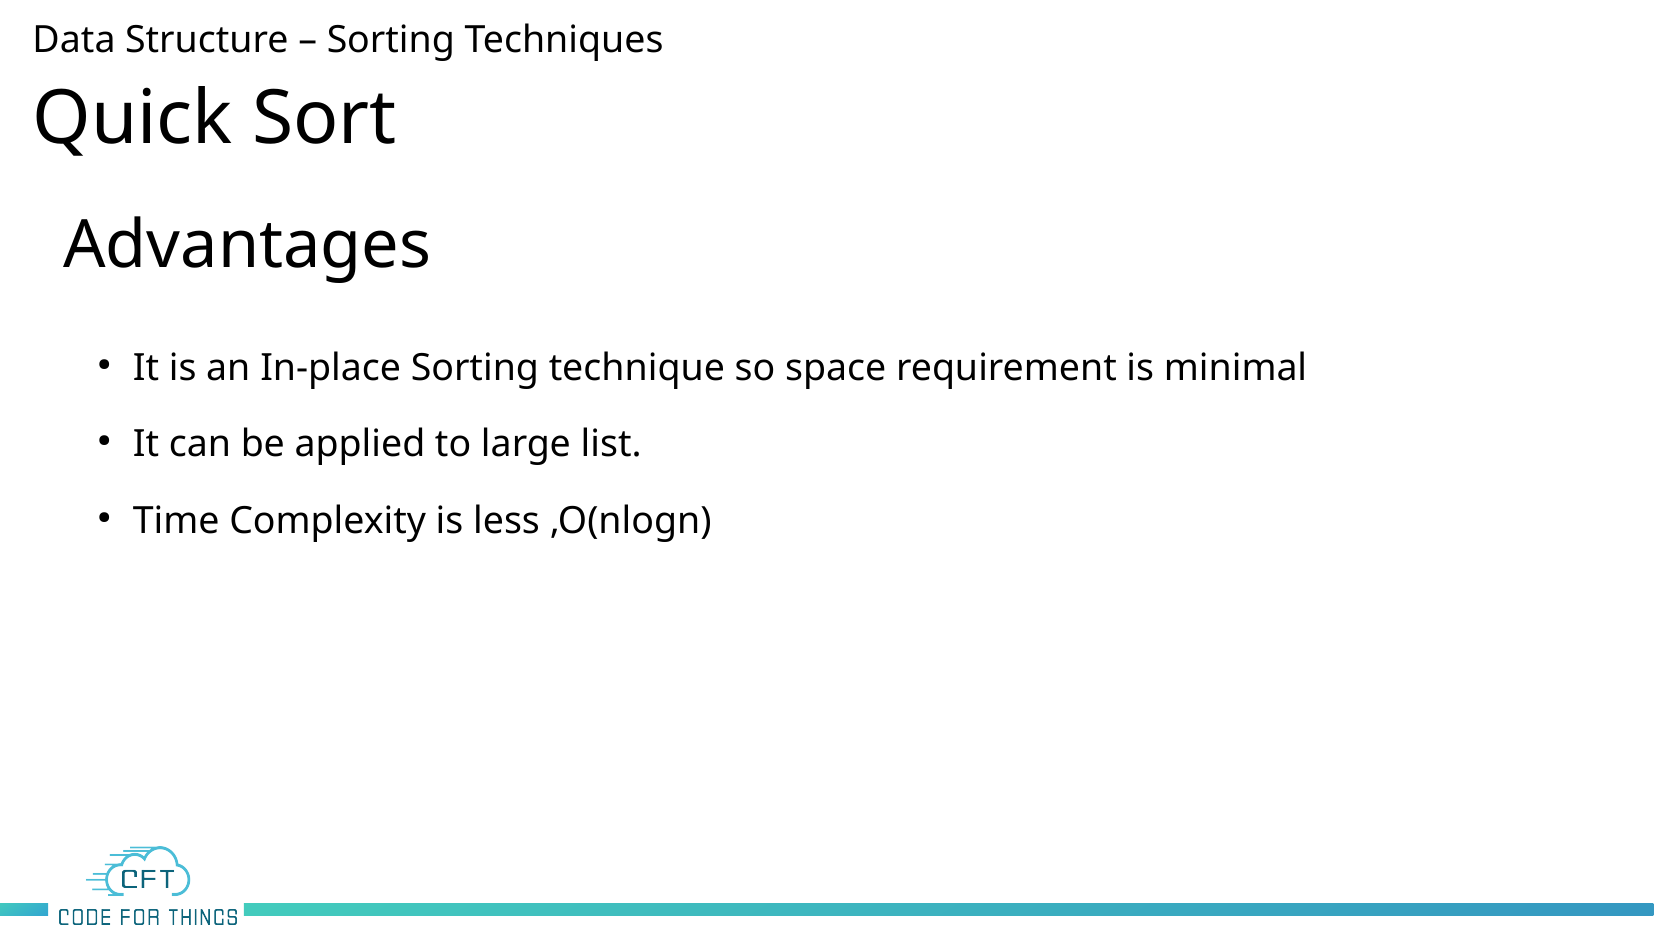

# Data Structure – Sorting Techniques Quick Sort
Advantages
It is an In-place Sorting technique so space requirement is minimal
It can be applied to large list.
Time Complexity is less ,O(nlogn)